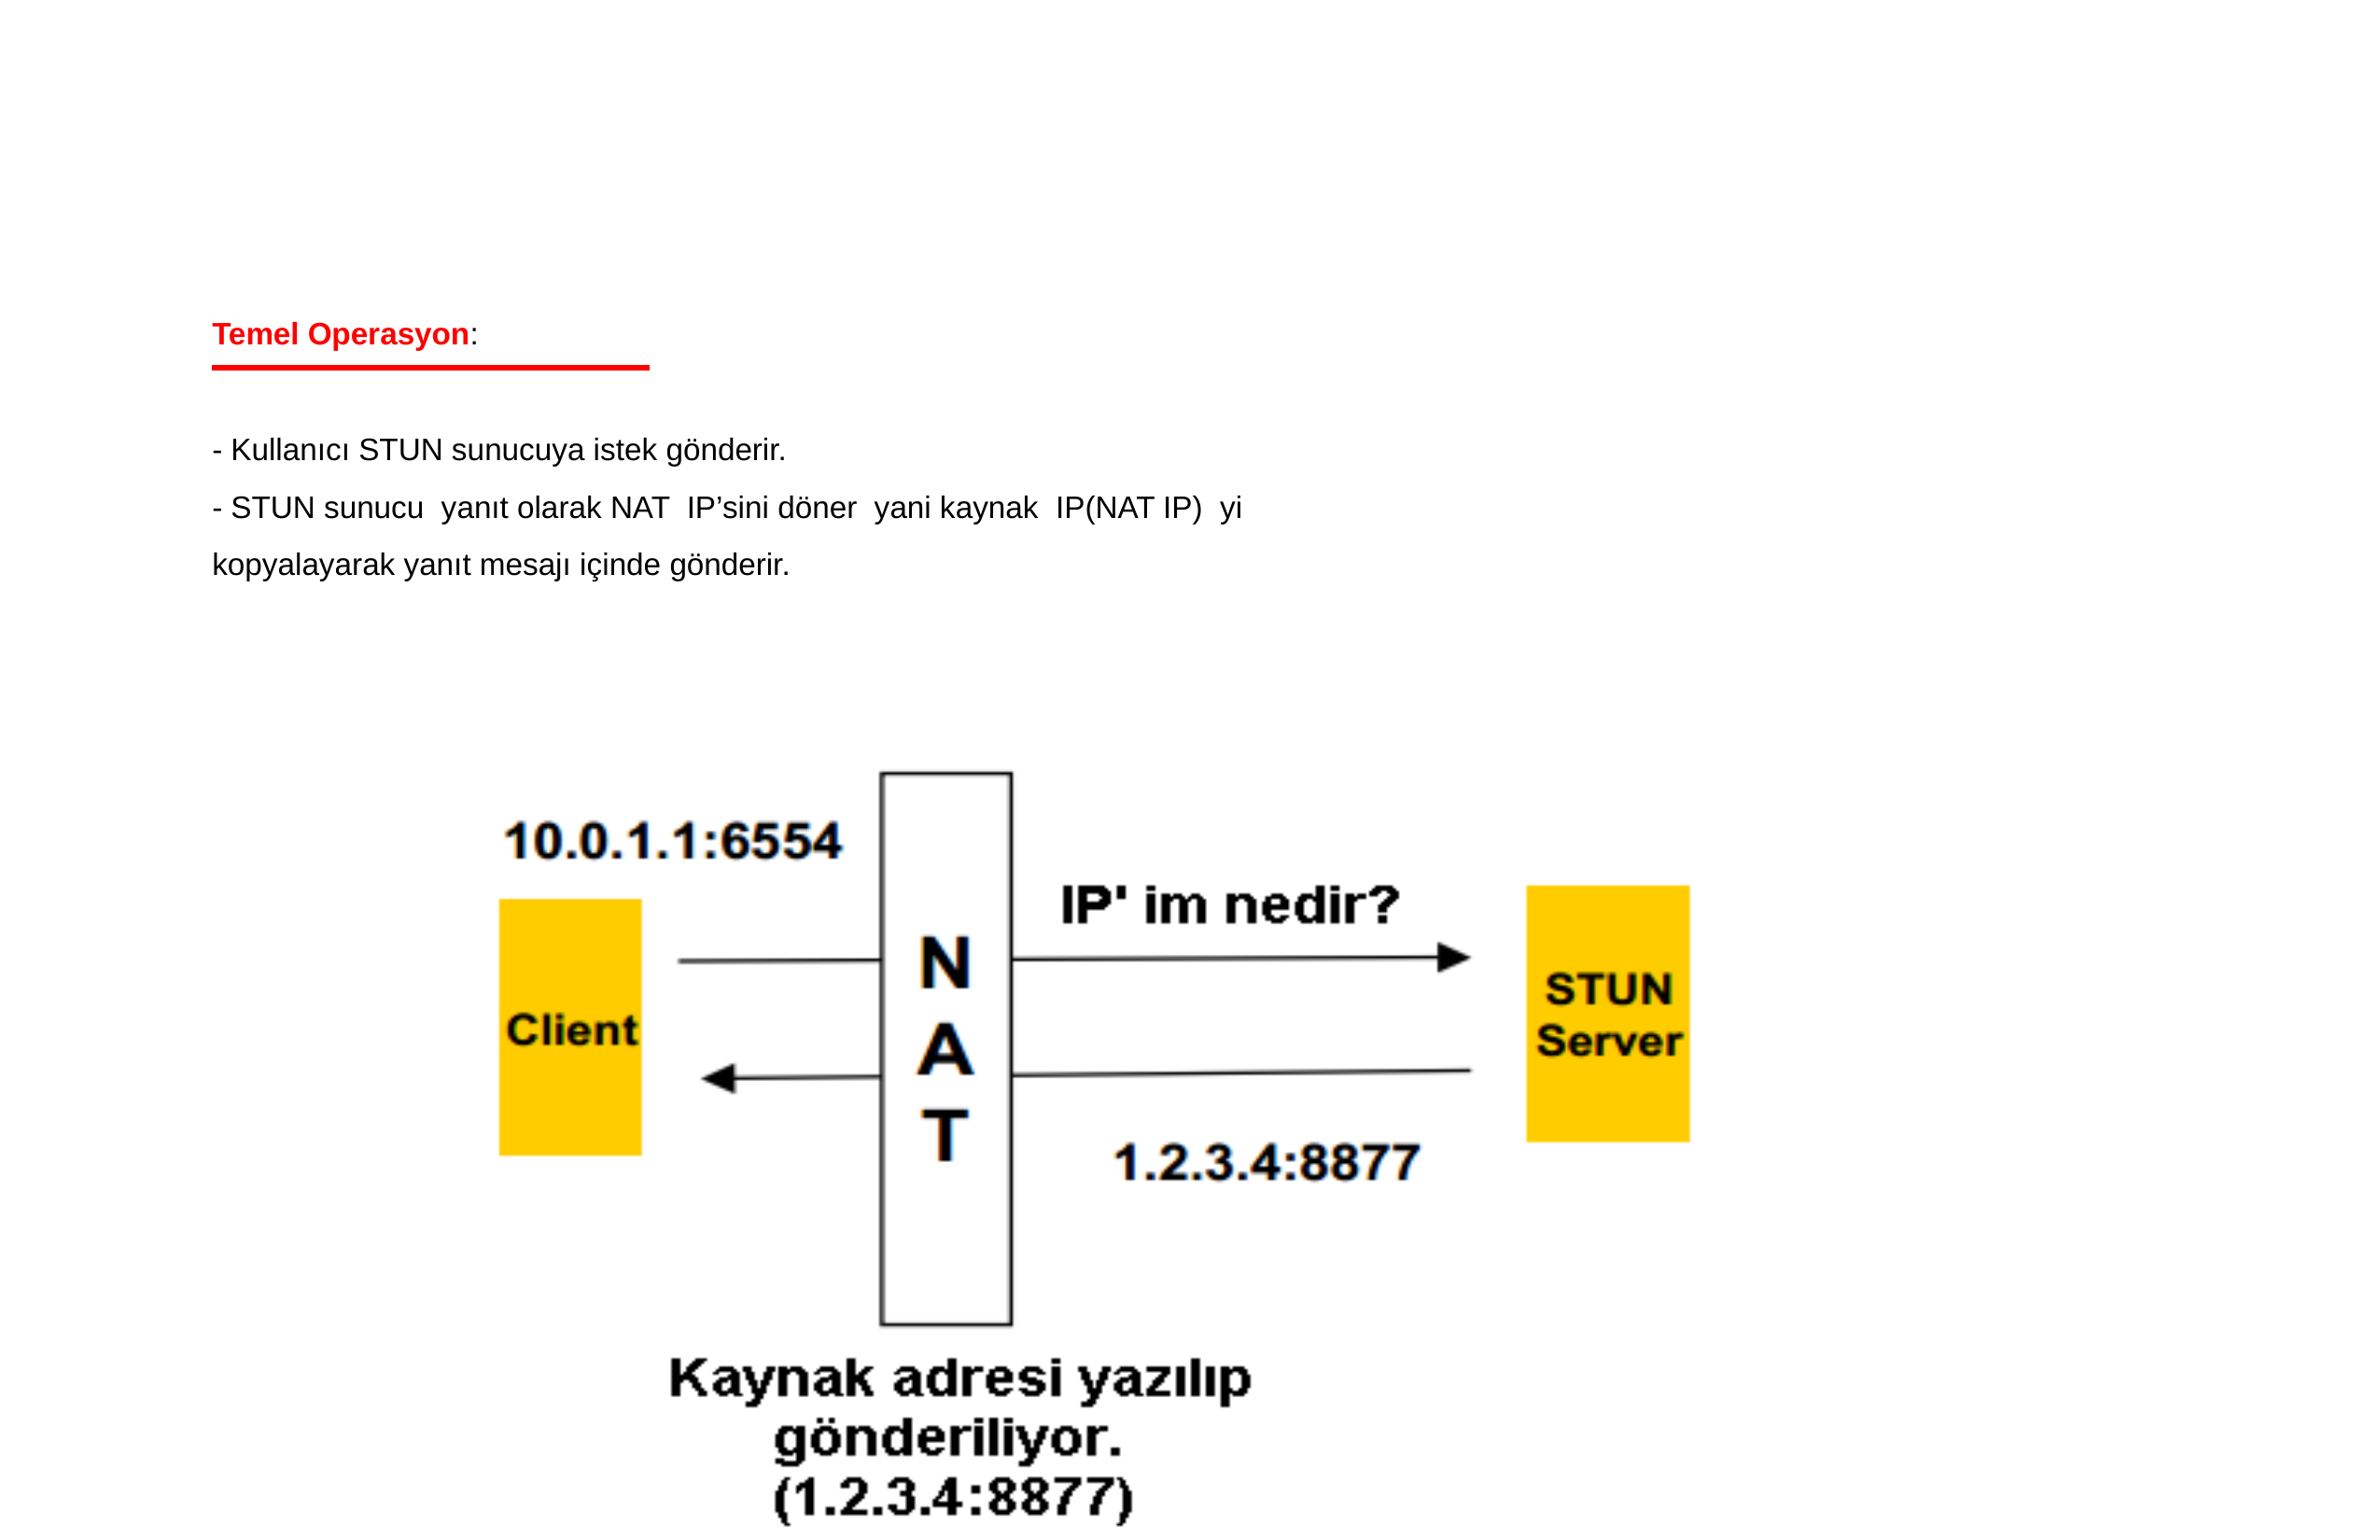

Temel Operasyon:
- Kullanıcı STUN sunucuya istek gönderir.
- STUN sunucu yanıt olarak NAT IP’sini döner yani kaynak IP(NAT IP) yi
kopyalayarak yanıt mesajı içinde gönderir.